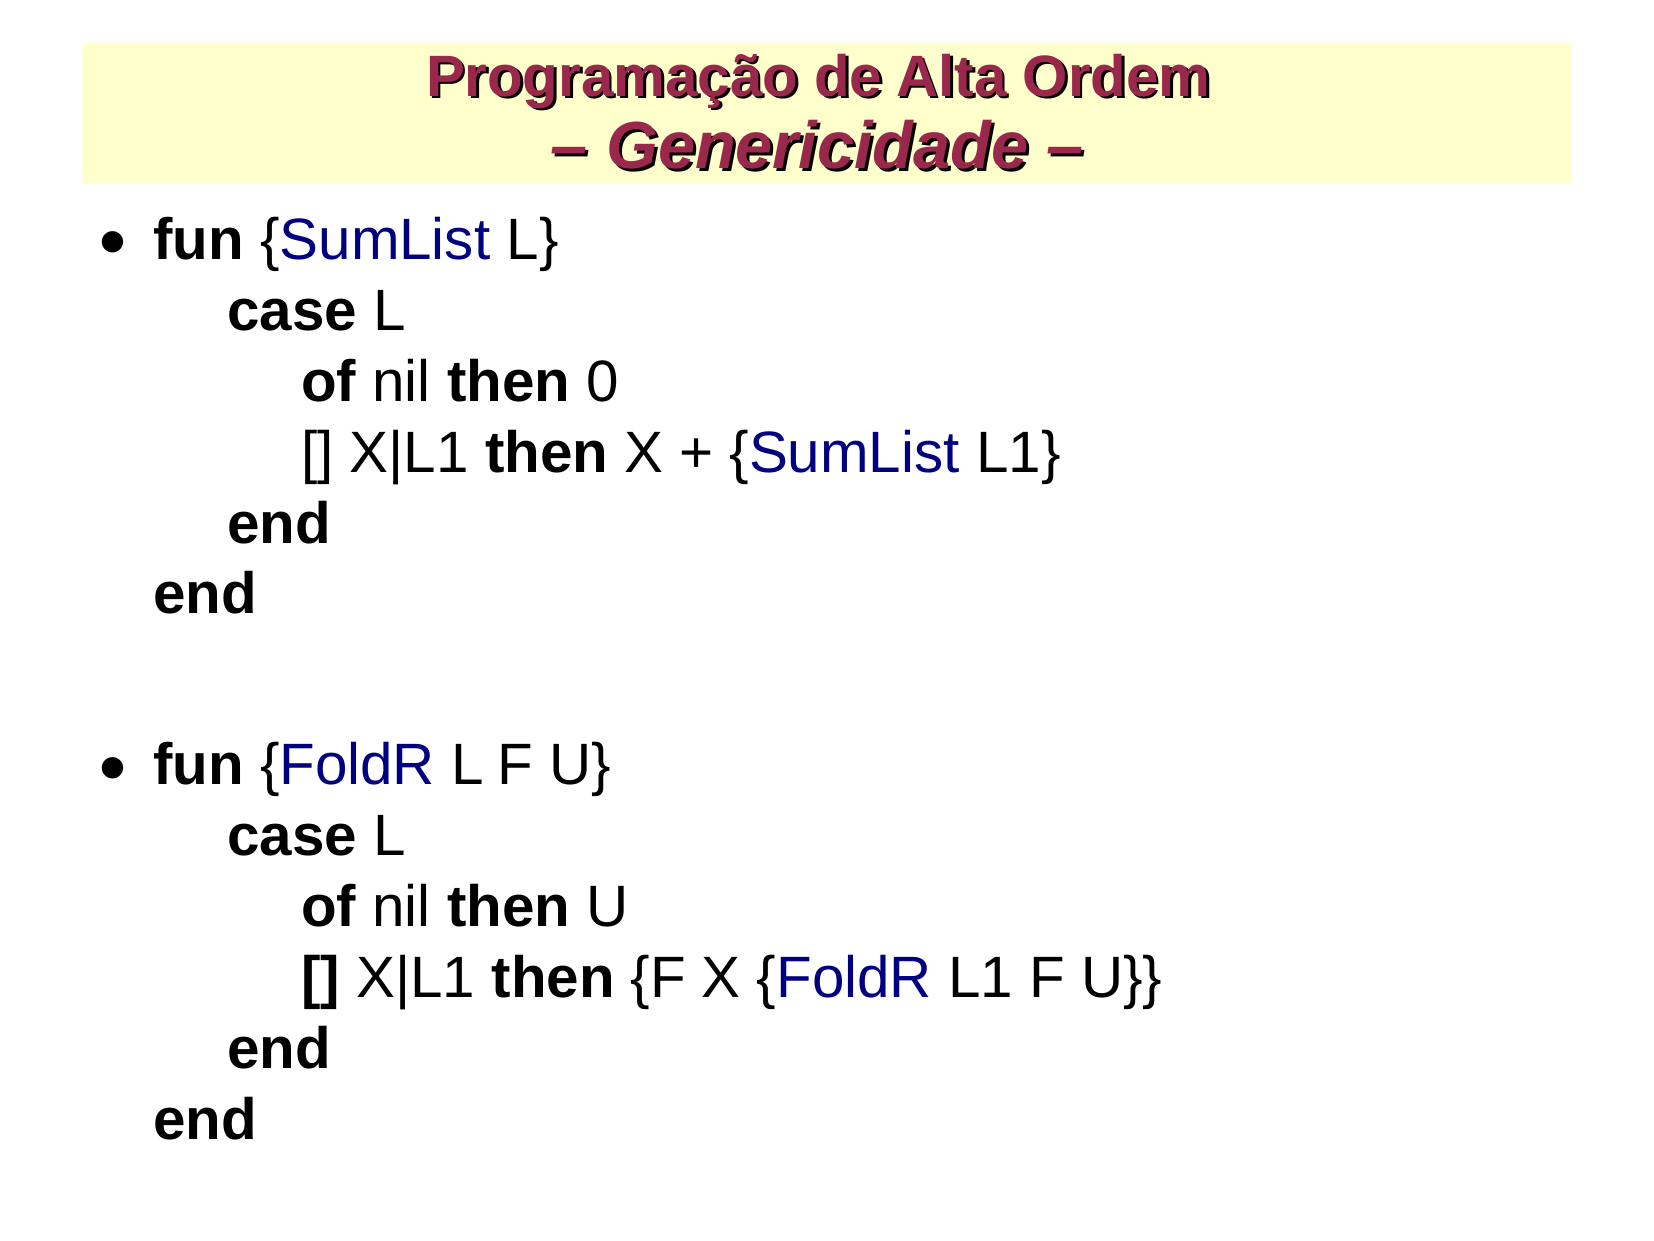

# Programação de Alta Ordem – Genericidade –
fun {SumList L}
	case L
		of nil then 0
		[] X|L1 then X + {SumList L1}
	end
end
fun {FoldR L F U}
	case L
		of nil then U
		[] X|L1 then {F X {FoldR L1 F U}}
	end
end